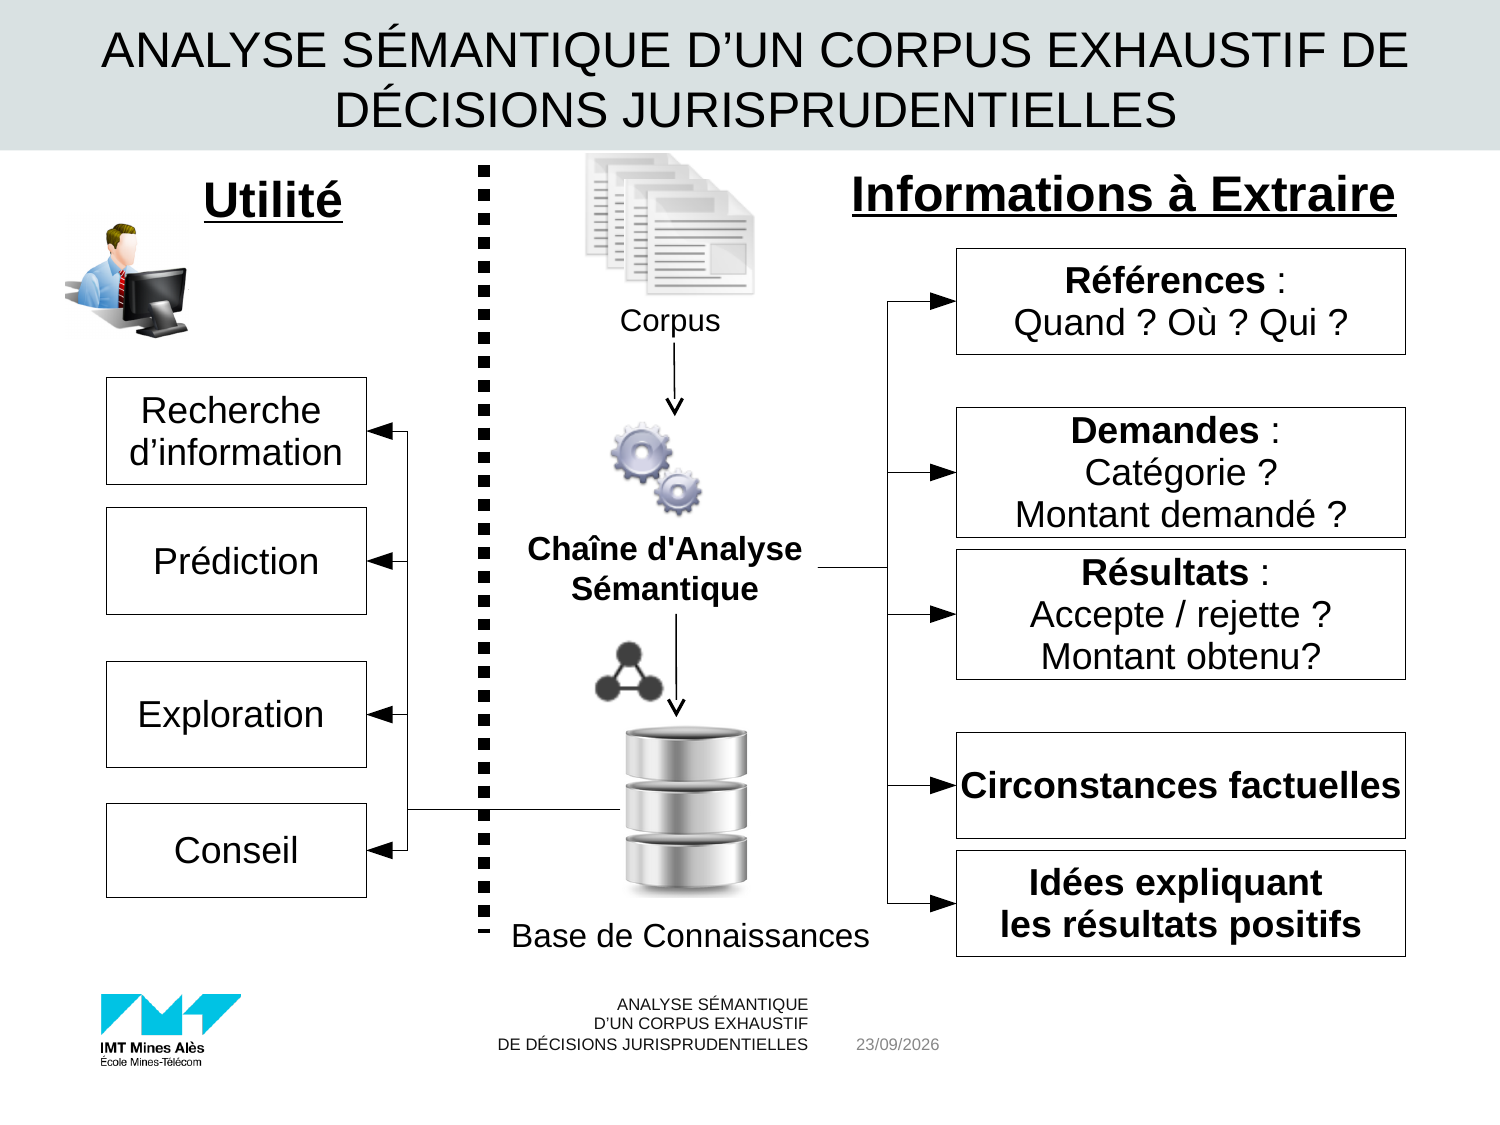

# Analyse sémantique d’un corpus Exhaustif de décisions jurisprudentielles
Informations à Extraire
Utilité
Références :
Quand ? Où ? Qui ?
Corpus
Recherche
d’information
Demandes :
Catégorie ?
Montant demandé ?
Prédiction
Chaîne d'Analyse
Sémantique
Résultats :
Accepte / rejette ?
Montant obtenu?
Exploration
Circonstances factuelles
Conseil
Idées expliquant
les résultats positifs
Base de Connaissances
Analyse sémantique
 d’un corpus Exhaustif
de décisions jurisprudentielles